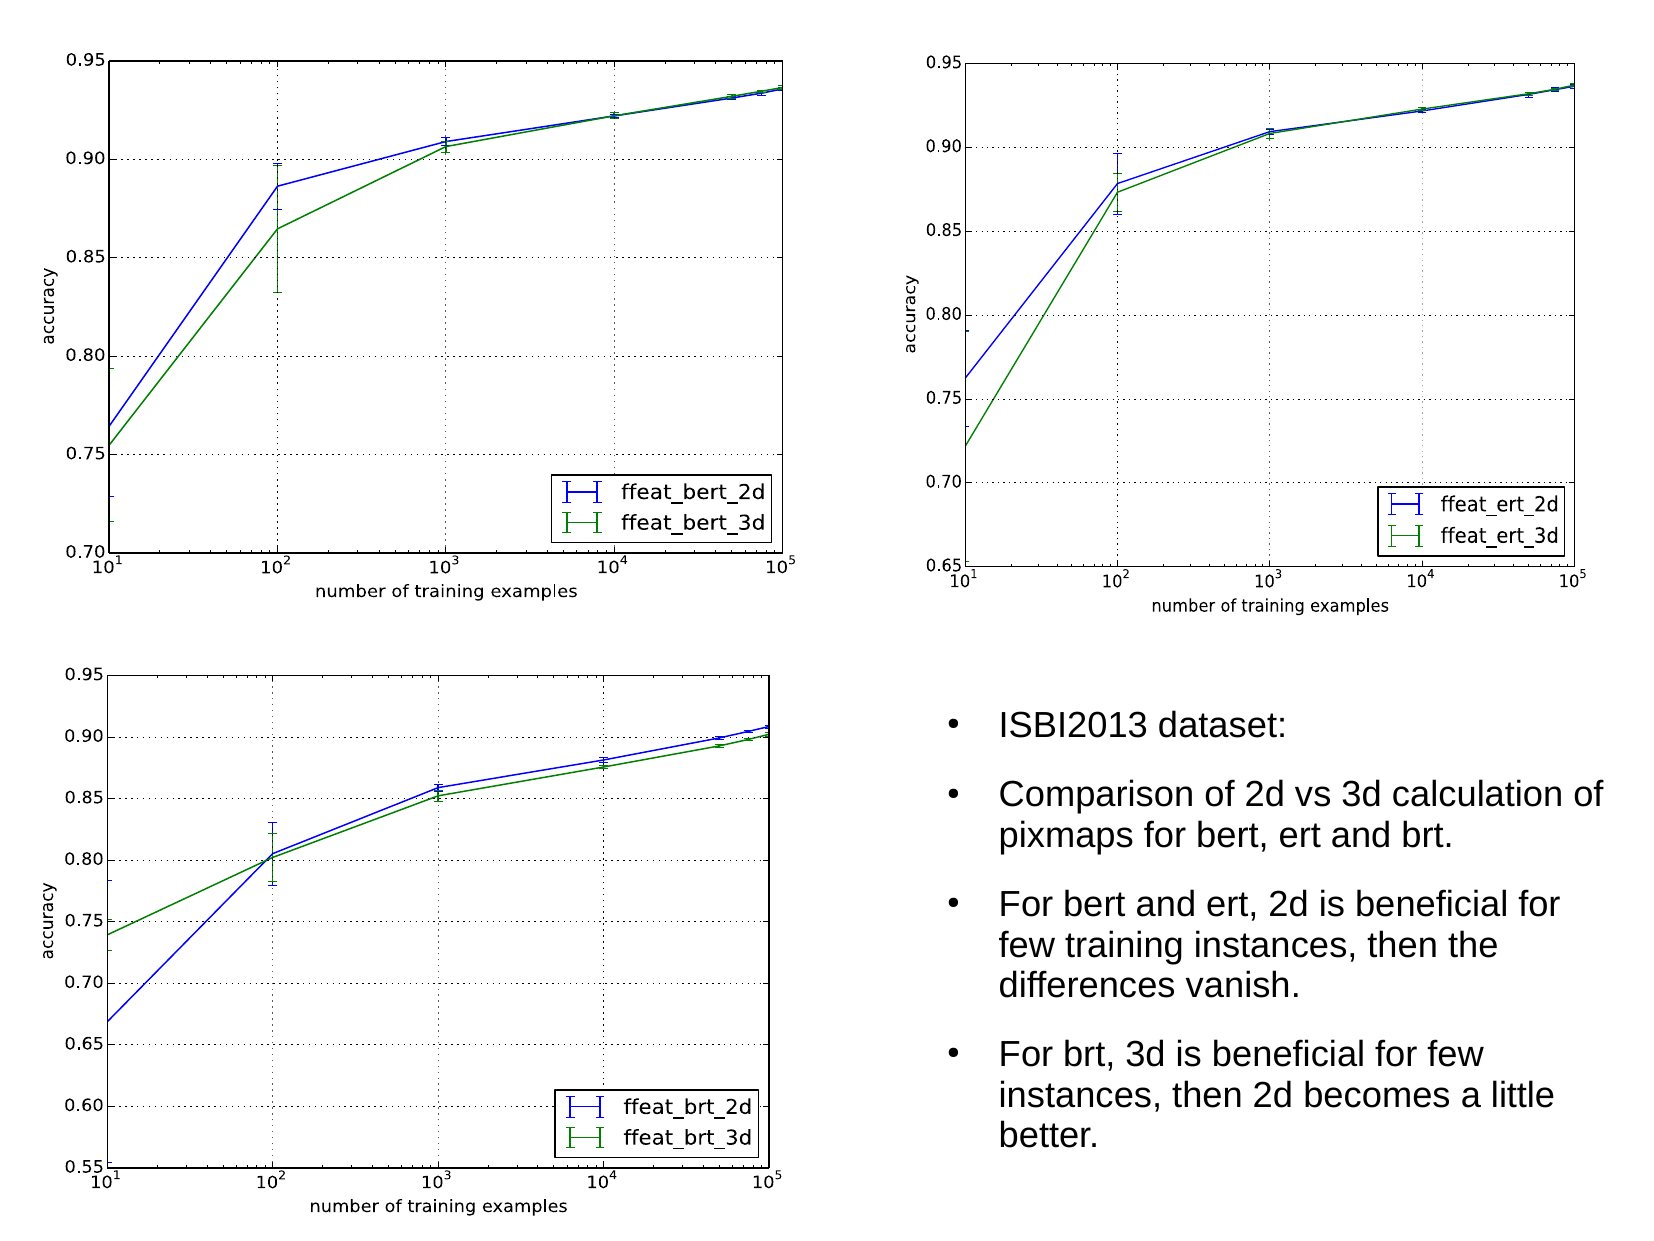

# ISBI2013 dataset:
Comparison of 2d vs 3d calculation of pixmaps for bert, ert and brt.
For bert and ert, 2d is beneficial for few training instances, then the differences vanish.
For brt, 3d is beneficial for few instances, then 2d becomes a little better.